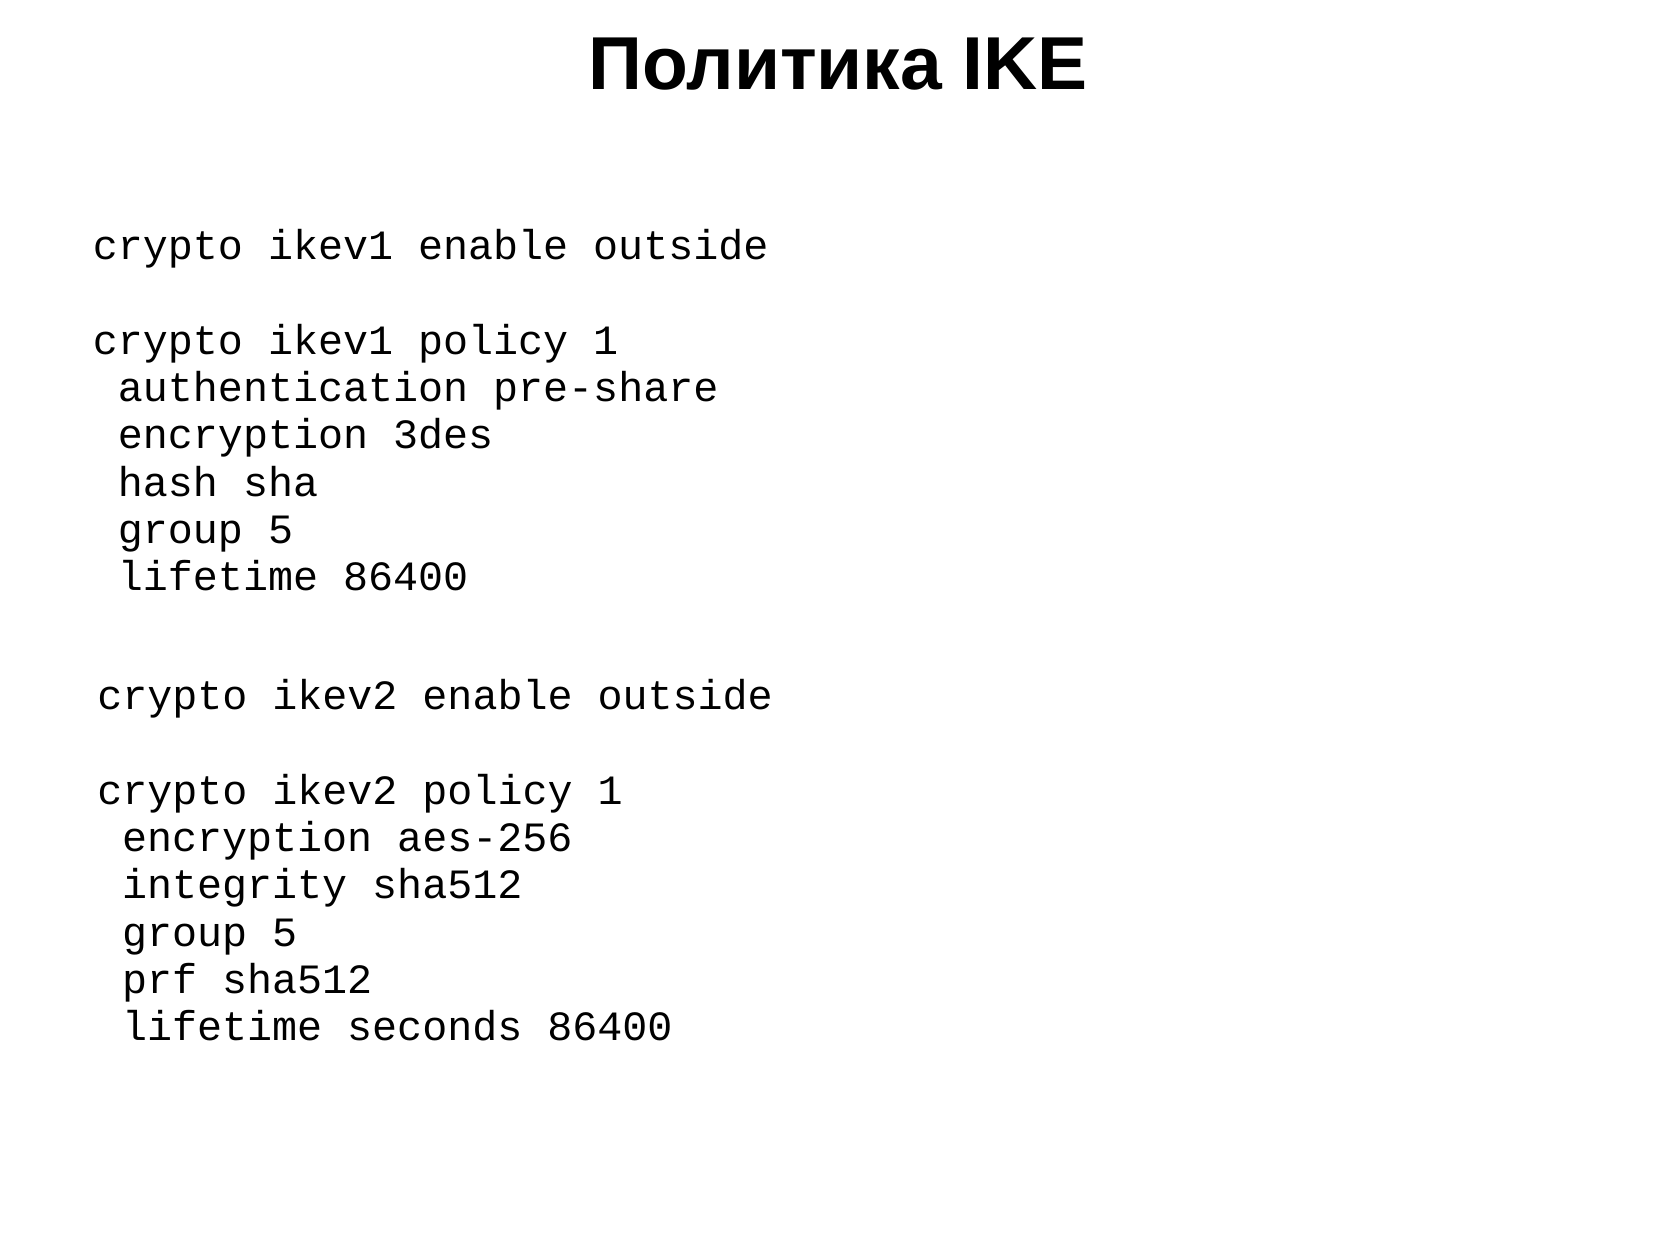

Политика IKE
# crypto ikev1 enable outside
crypto ikev1 policy 1
 authentication pre-share
 encryption 3des
 hash sha
 group 5
 lifetime 86400
crypto ikev2 enable outside
crypto ikev2 policy 1
 encryption aes-256
 integrity sha512
 group 5
 prf sha512
 lifetime seconds 86400